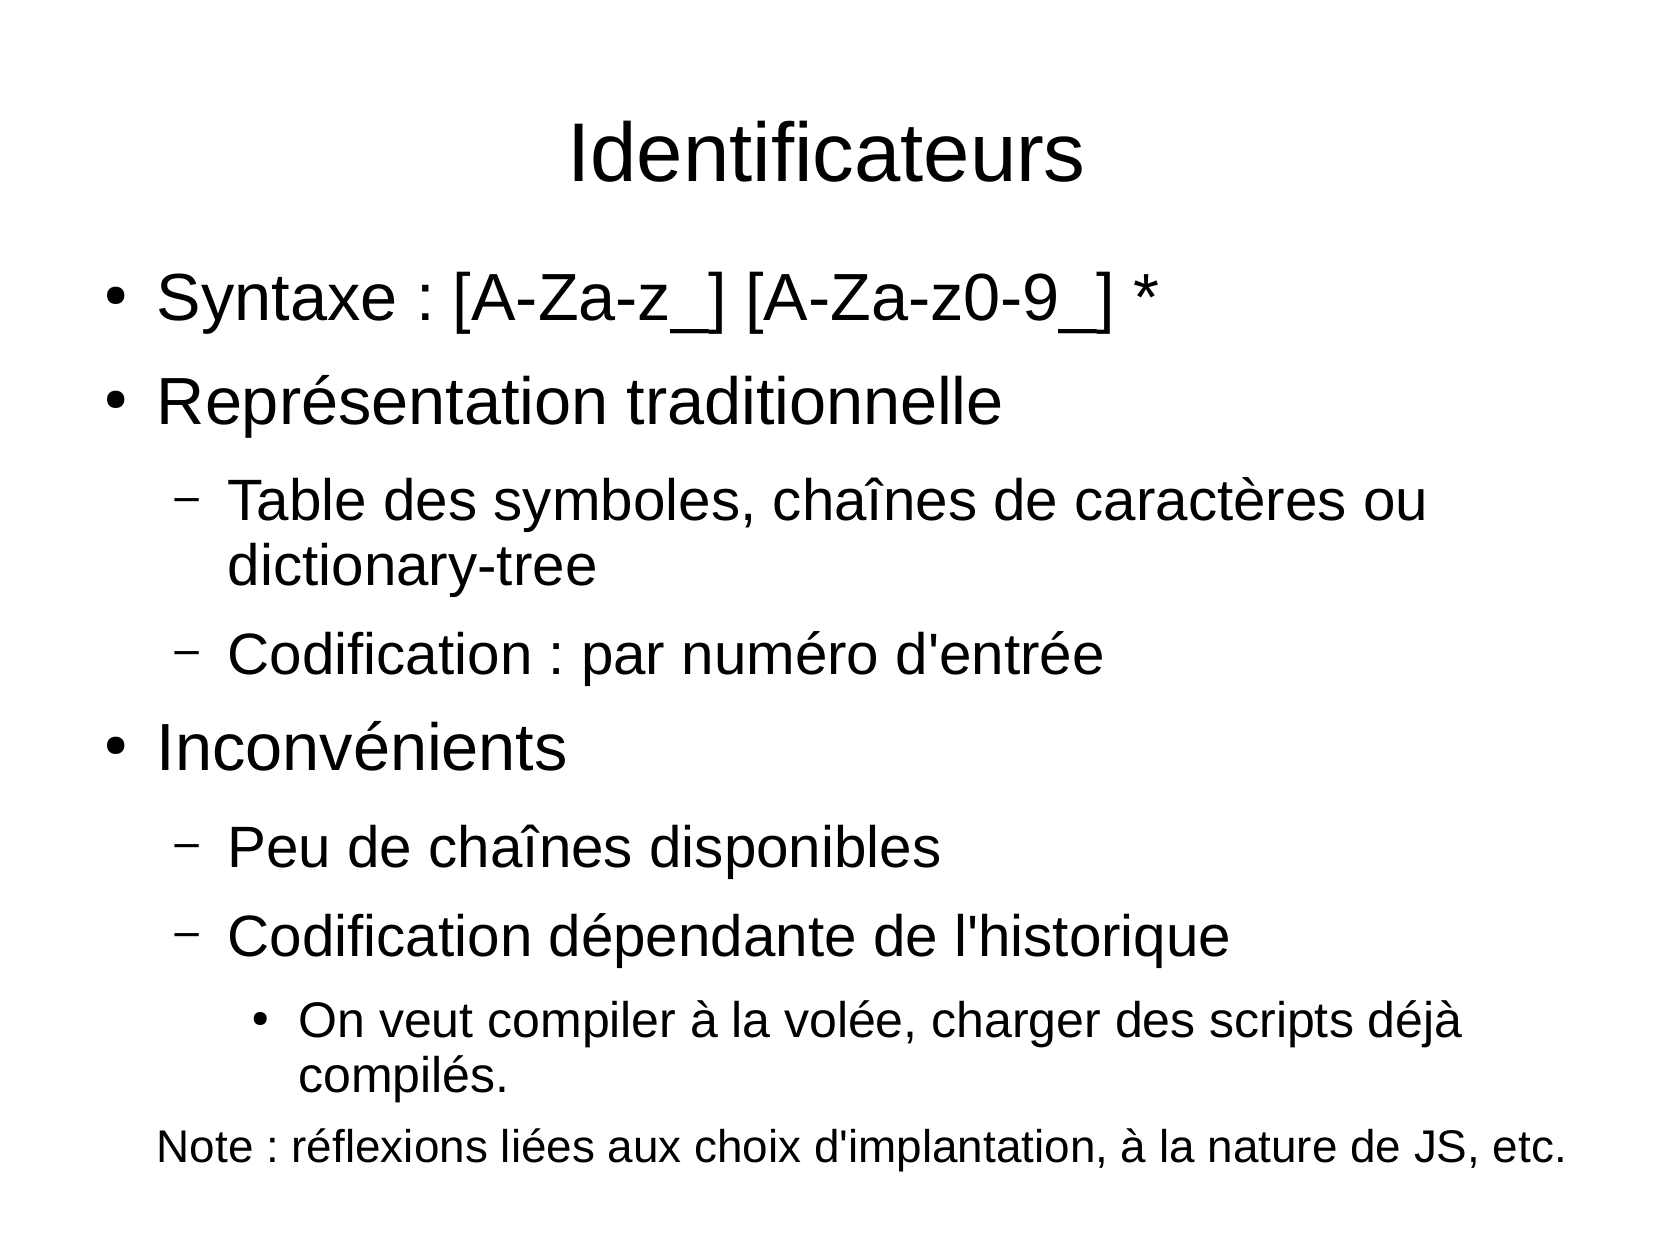

# Identificateurs
Syntaxe : [A-Za-z_] [A-Za-z0-9_] *
Représentation traditionnelle
Table des symboles, chaînes de caractères ou dictionary-tree
Codification : par numéro d'entrée
Inconvénients
Peu de chaînes disponibles
Codification dépendante de l'historique
On veut compiler à la volée, charger des scripts déjà compilés.
Note : réflexions liées aux choix d'implantation, à la nature de JS, etc.